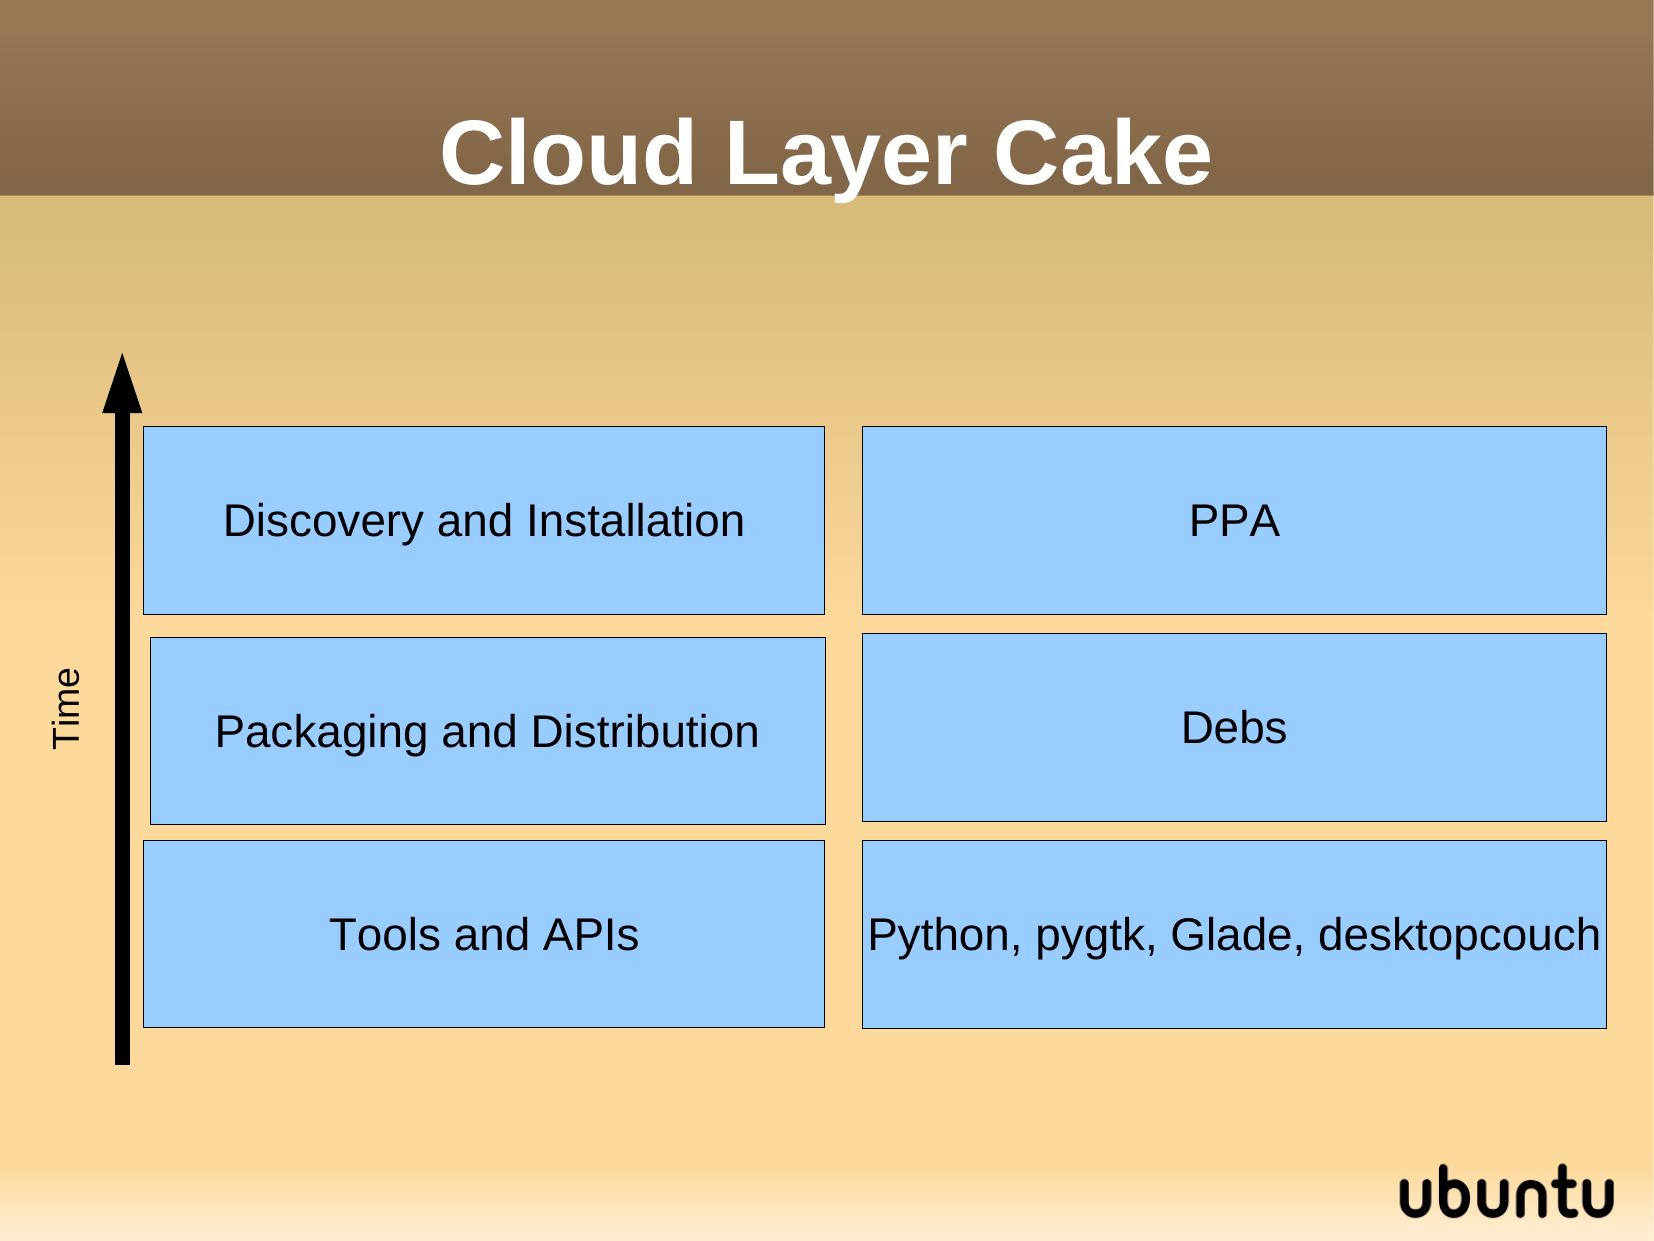

# Cloud Layer Cake
Discovery and Installation
PPA
Debs
Packaging and Distribution
Time
Tools and APIs
Python, pygtk, Glade, desktopcouch